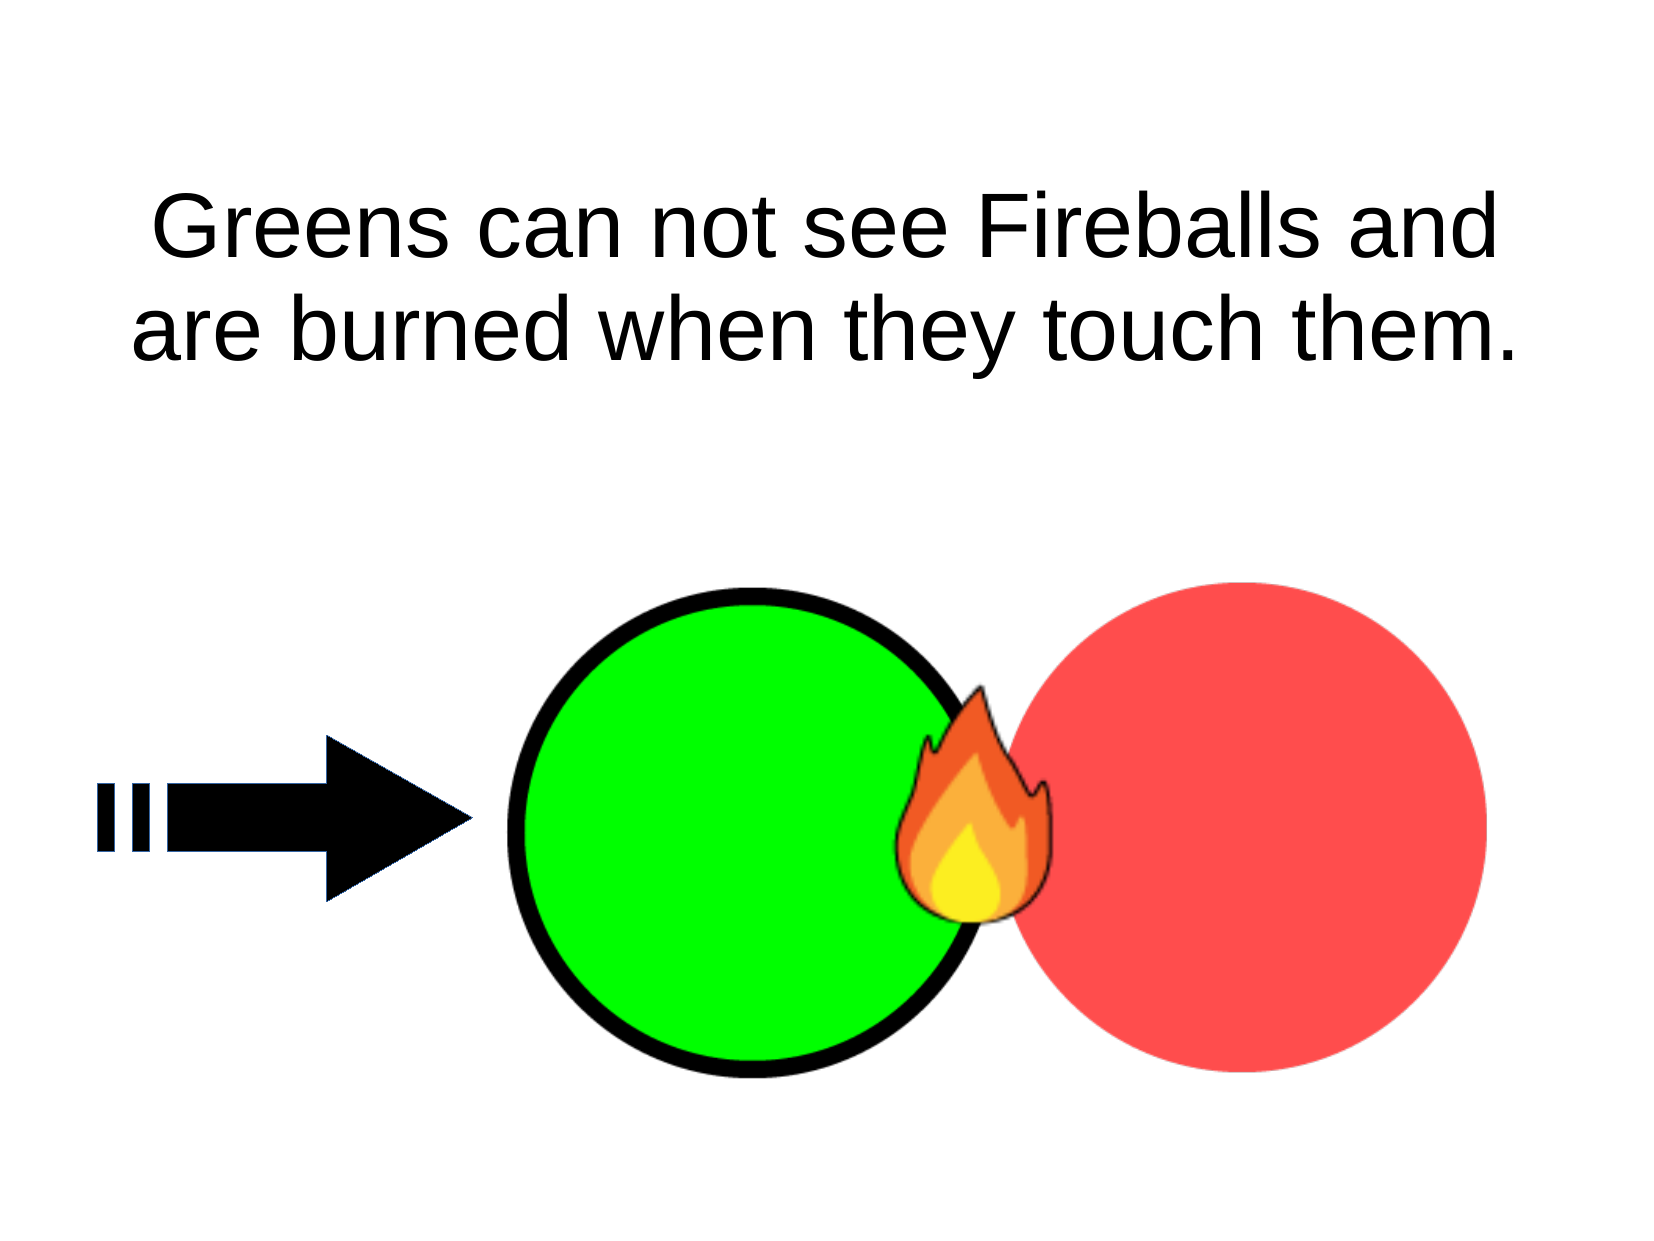

# Greens can not see Fireballs and are burned when they touch them.